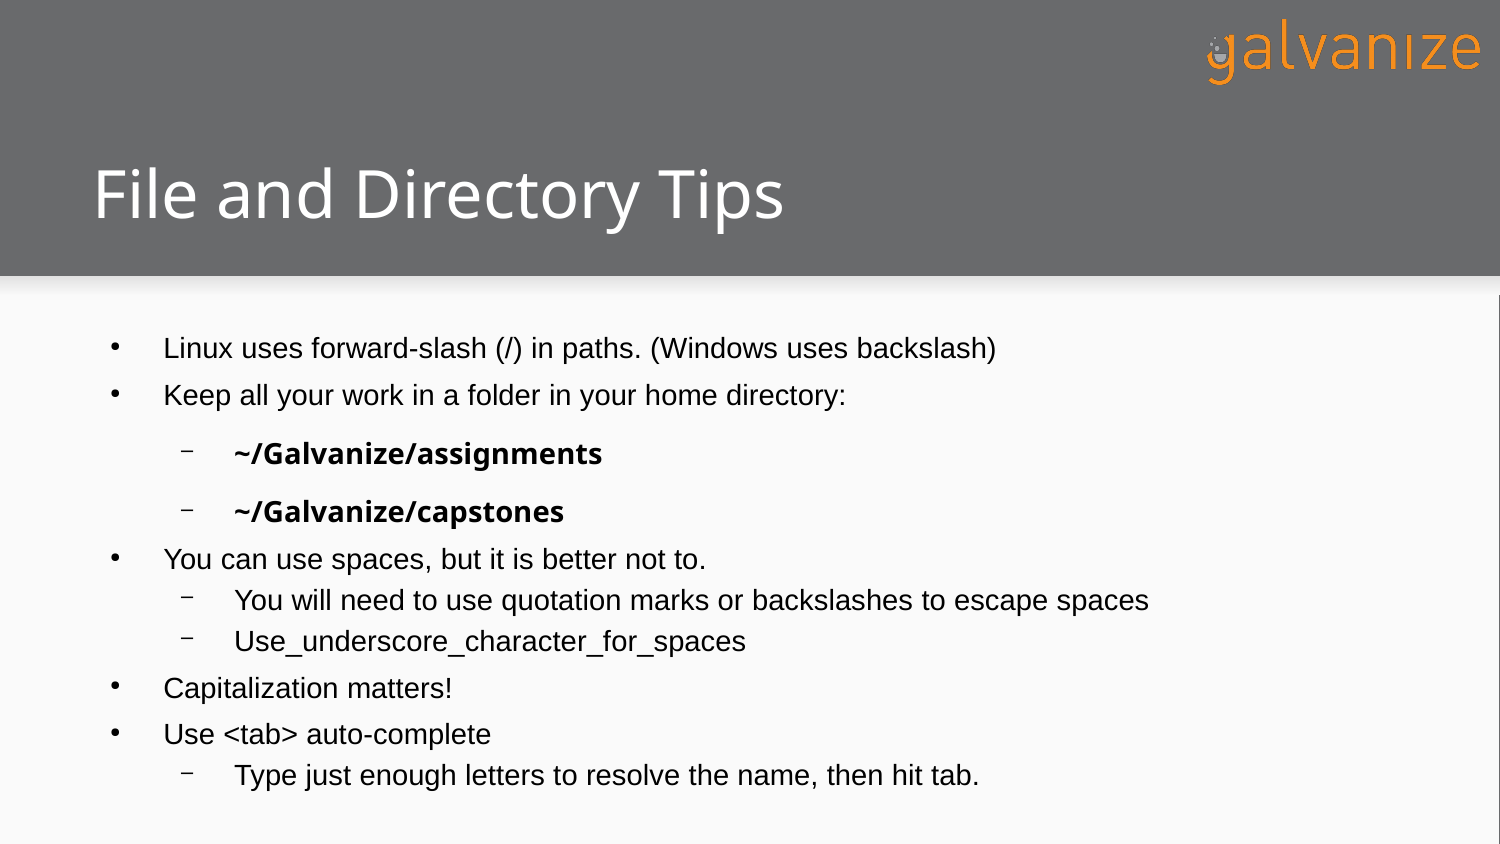

# File and Directory Tips
Linux uses forward-slash (/) in paths. (Windows uses backslash)
Keep all your work in a folder in your home directory:
~/Galvanize/assignments
~/Galvanize/capstones
You can use spaces, but it is better not to.
You will need to use quotation marks or backslashes to escape spaces
Use_underscore_character_for_spaces
Capitalization matters!
Use <tab> auto-complete
Type just enough letters to resolve the name, then hit tab.